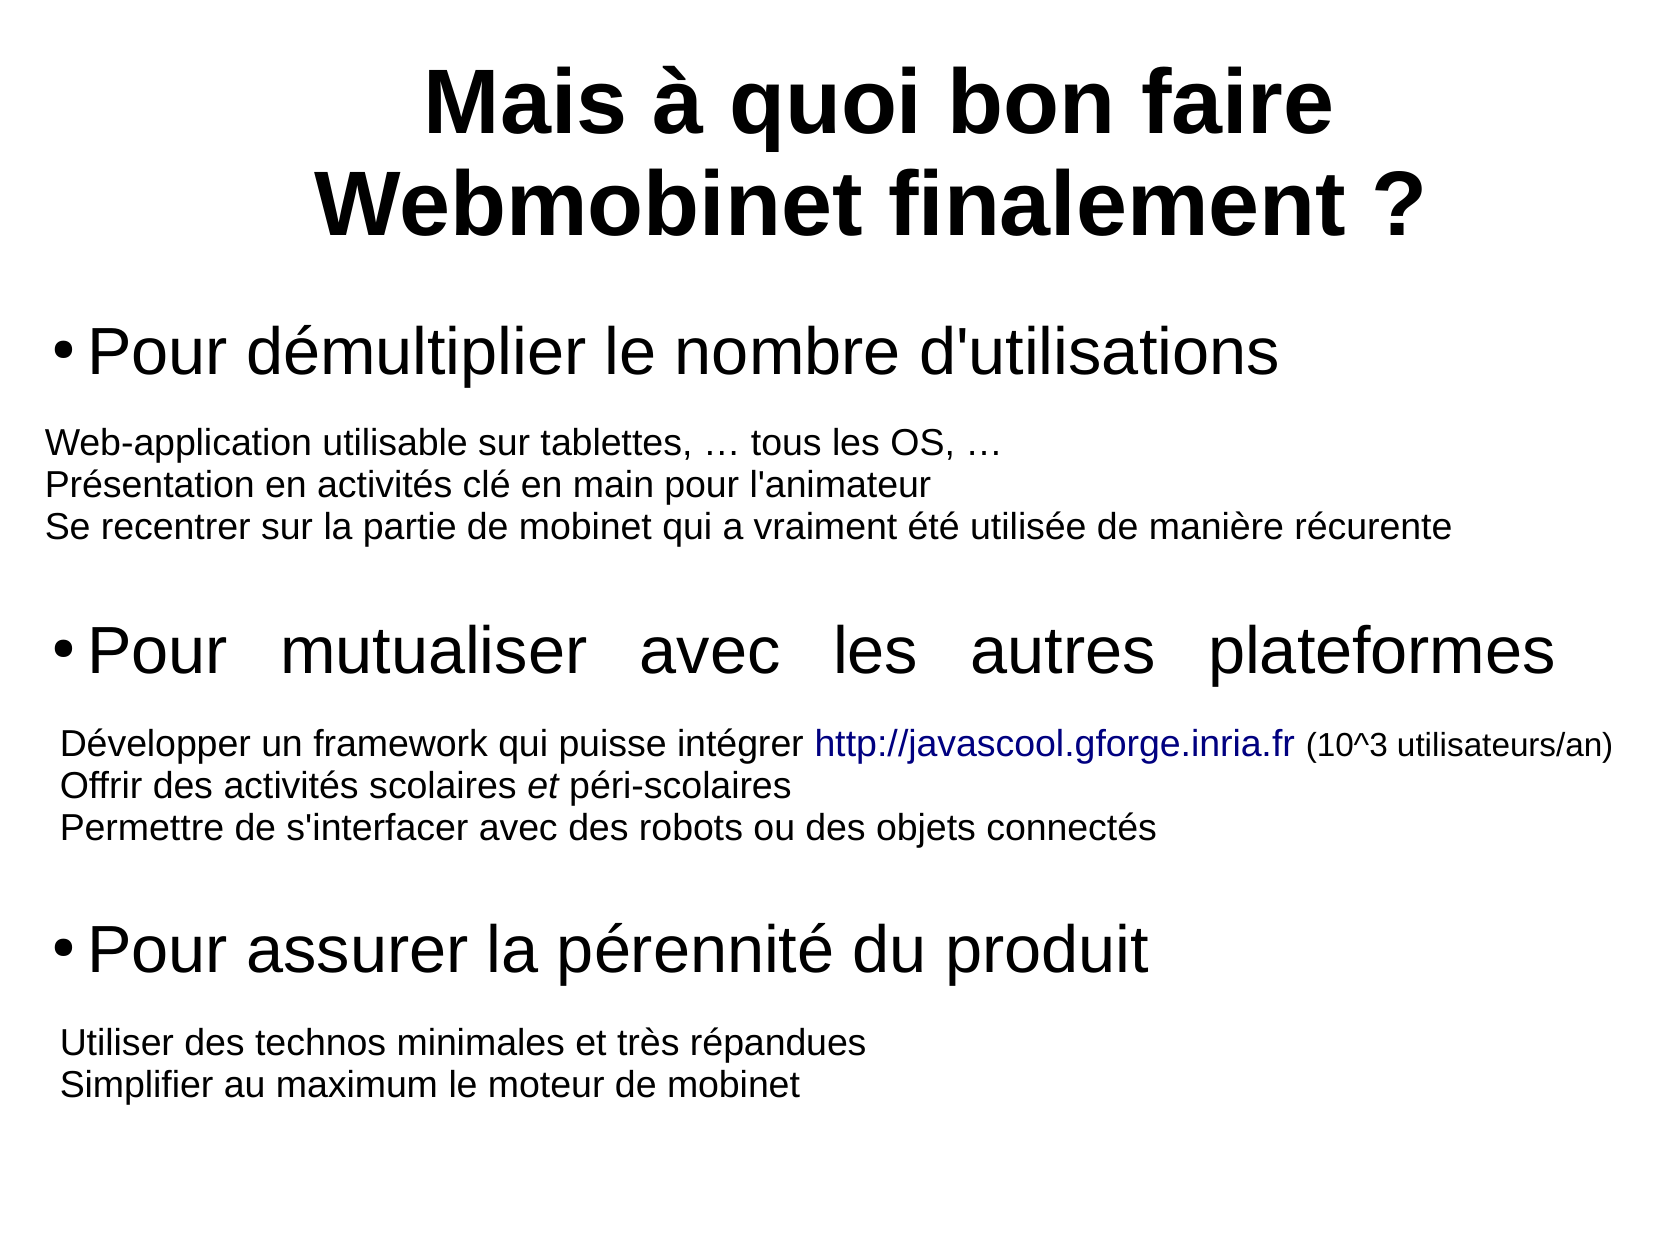

# Mais à quoi bon faire Webmobinet finalement ?
Pour démultiplier le nombre d'utilisations
Pour mutualiser avec les autres plateformes
Pour assurer la pérennité du produit
Web-application utilisable sur tablettes, … tous les OS, …
Présentation en activités clé en main pour l'animateur
Se recentrer sur la partie de mobinet qui a vraiment été utilisée de manière récurente
Développer un framework qui puisse intégrer http://javascool.gforge.inria.fr (10^3 utilisateurs/an)
Offrir des activités scolaires et péri-scolaires
Permettre de s'interfacer avec des robots ou des objets connectés
Utiliser des technos minimales et très répandues
Simplifier au maximum le moteur de mobinet